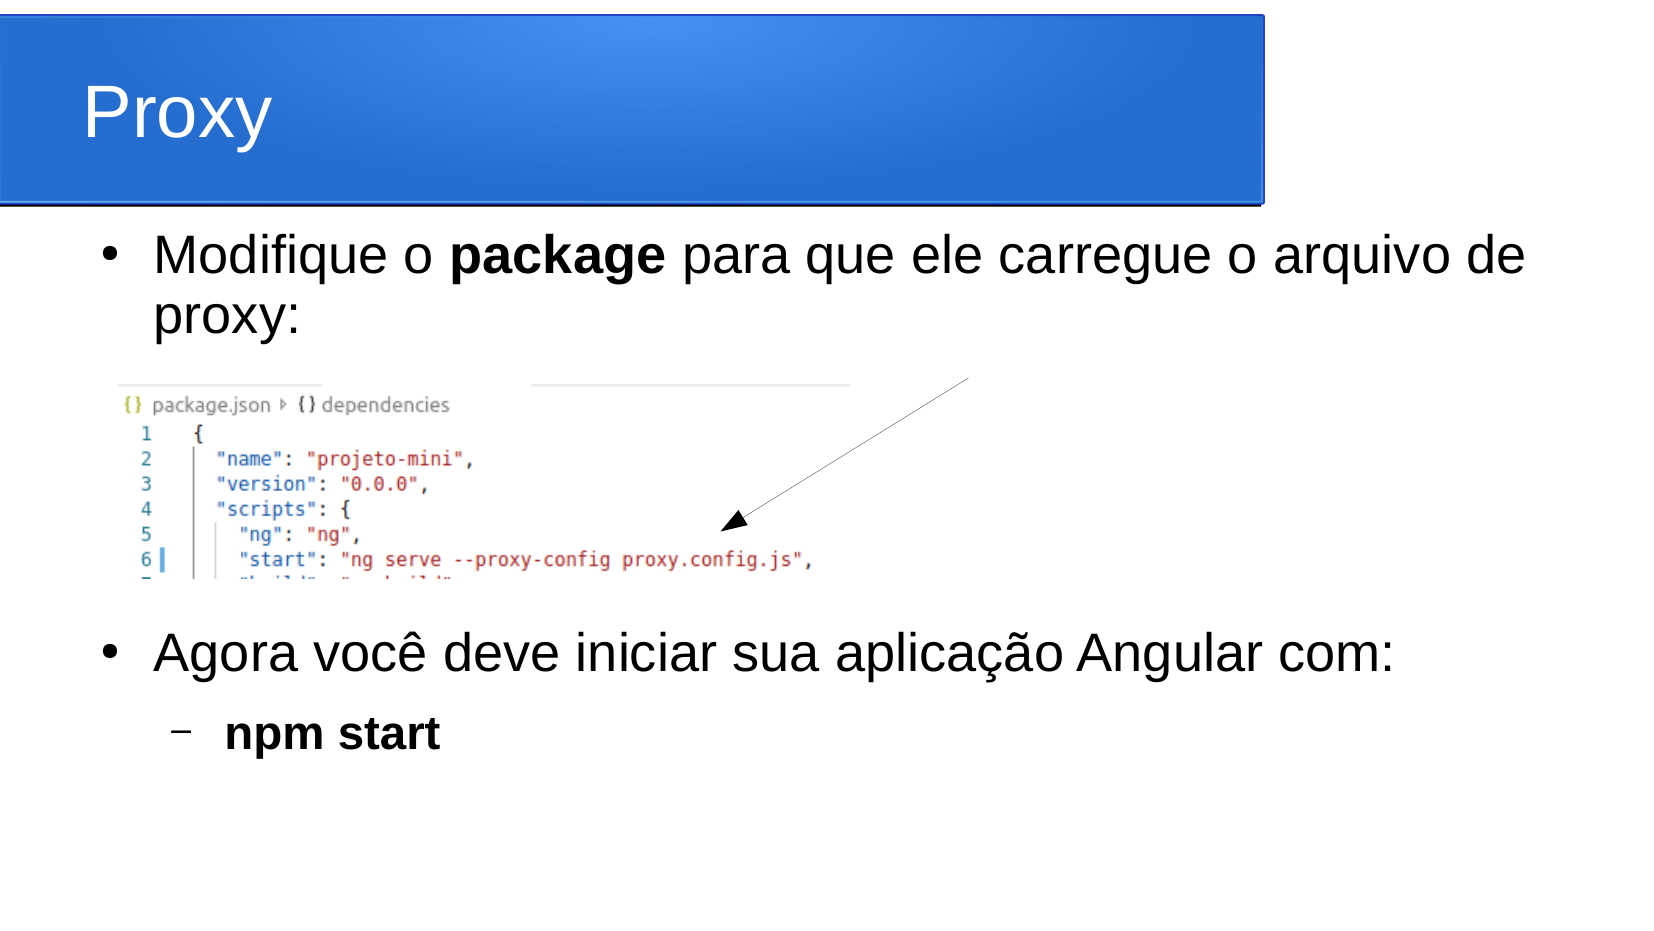

# Proxy
Modifique o package para que ele carregue o arquivo de proxy:
Agora você deve iniciar sua aplicação Angular com:
npm start